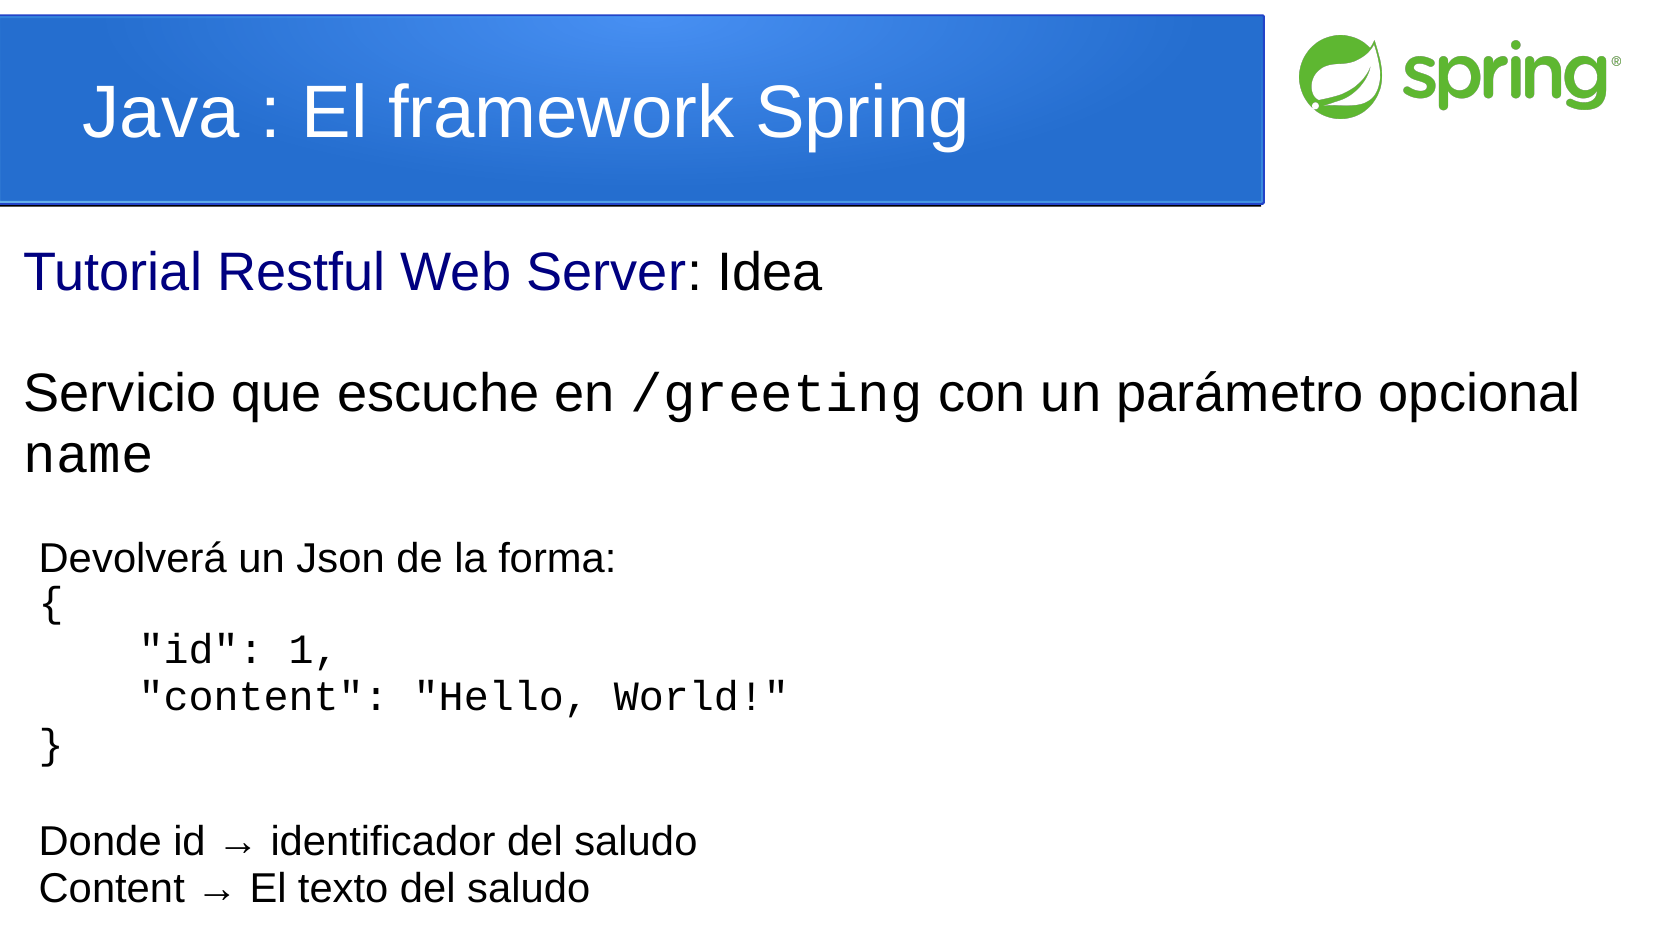

# Java : El framework Spring
Tutorial Restful Web Server: Idea
Servicio que escuche en /greeting con un parámetro opcional name
Devolverá un Json de la forma:
{
 "id": 1,
 "content": "Hello, World!"
}
Donde id → identificador del saludo
Content → El texto del saludo